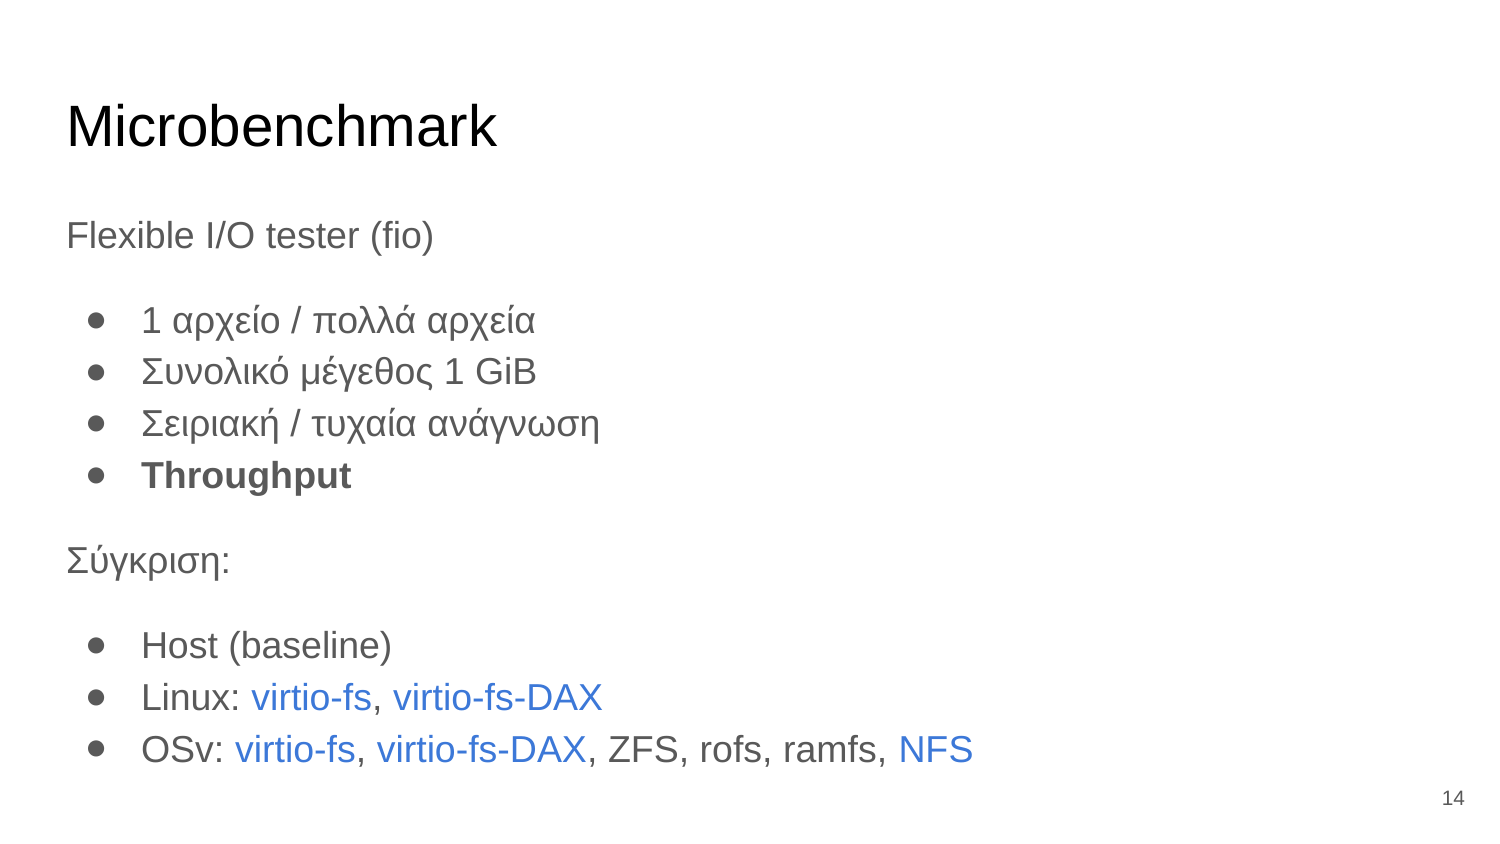

# Microbenchmark
Flexible I/O tester (fio)
1 αρχείο / πολλά αρχεία
Συνολικό μέγεθος 1 GiB
Σειριακή / τυχαία ανάγνωση
Throughput
Σύγκριση:
Host (baseline)
Linux: virtio-fs, virtio-fs-DAX
OSv: virtio-fs, virtio-fs-DAX, ZFS, rofs, ramfs, NFS